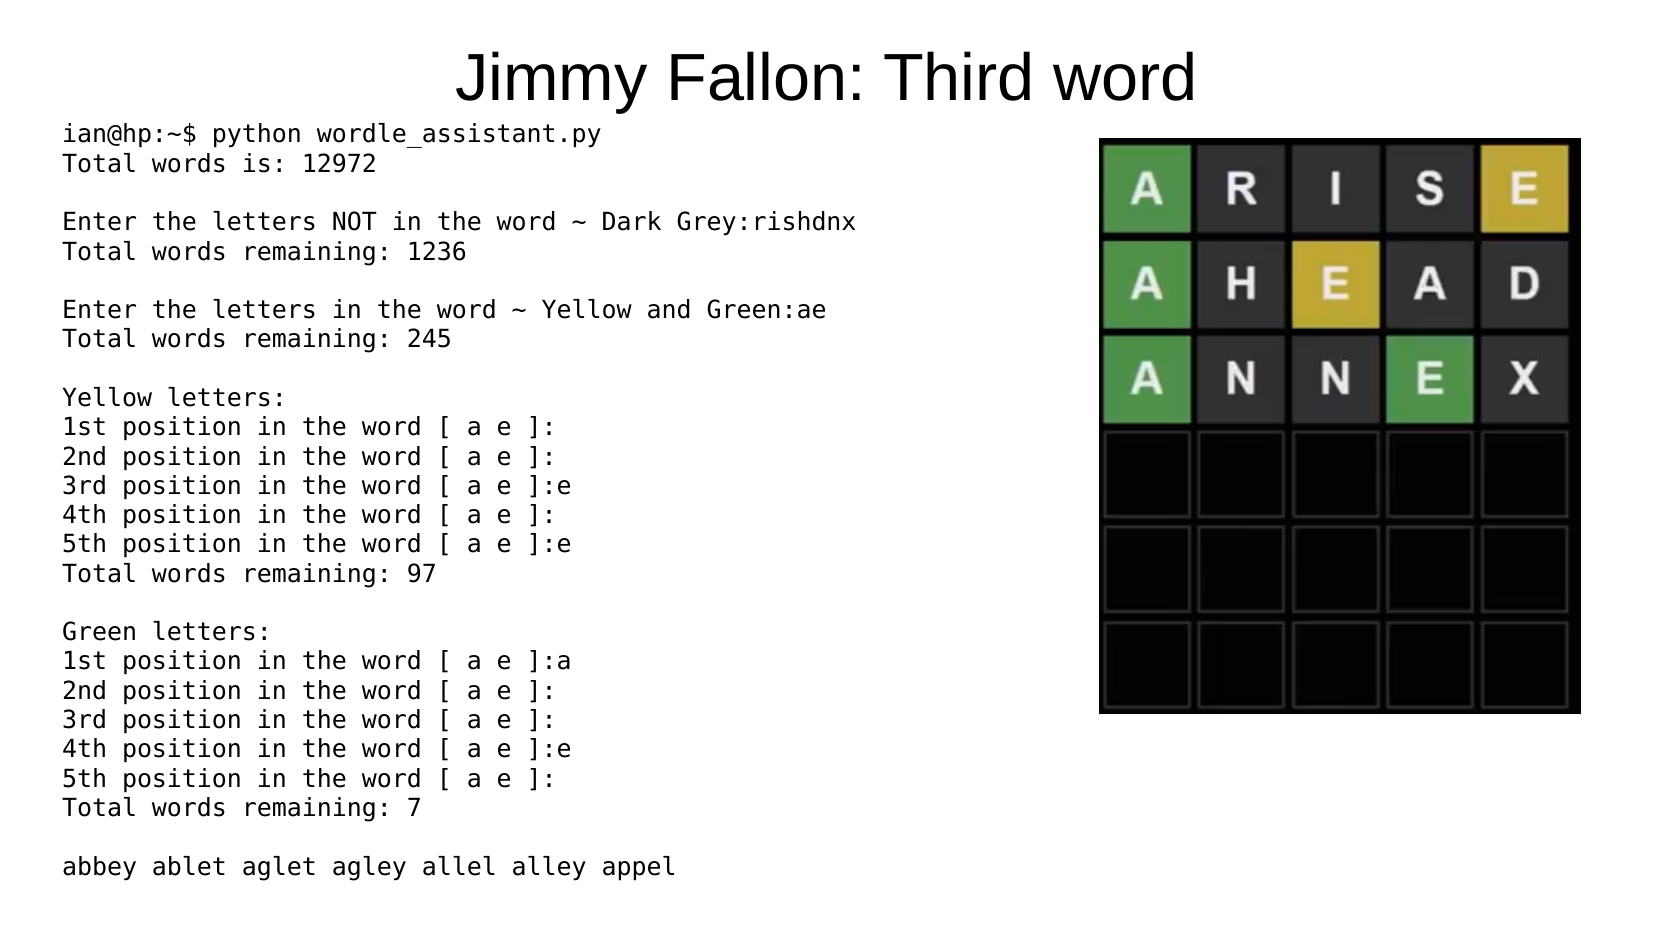

# Jimmy Fallon: Third word
ian@hp:~$ python wordle_assistant.py
Total words is: 12972
Enter the letters NOT in the word ~ Dark Grey:rishdnx
Total words remaining: 1236
Enter the letters in the word ~ Yellow and Green:ae
Total words remaining: 245
Yellow letters:
1st position in the word [ a e ]:
2nd position in the word [ a e ]:
3rd position in the word [ a e ]:e
4th position in the word [ a e ]:
5th position in the word [ a e ]:e
Total words remaining: 97
Green letters:
1st position in the word [ a e ]:a
2nd position in the word [ a e ]:
3rd position in the word [ a e ]:
4th position in the word [ a e ]:e
5th position in the word [ a e ]:
Total words remaining: 7
abbey ablet aglet agley allel alley appel